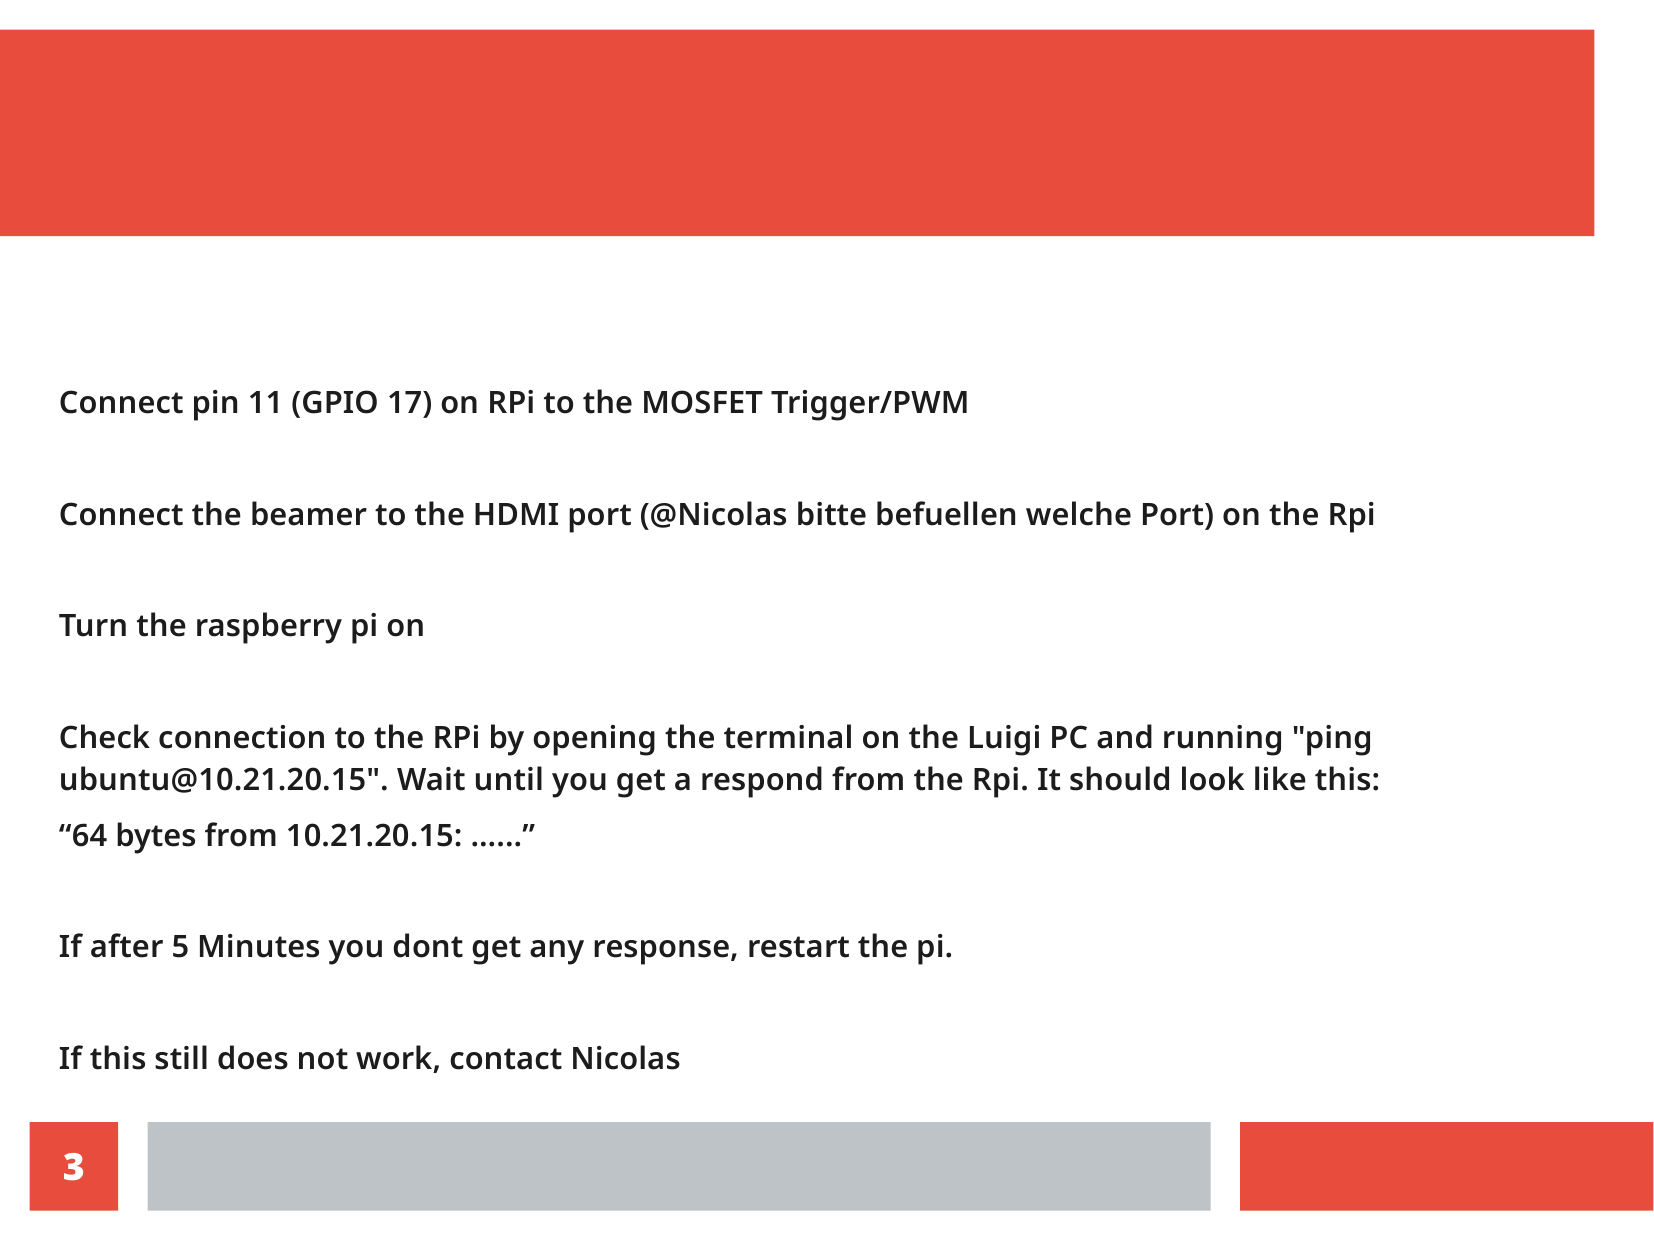

#
Connect pin 11 (GPIO 17) on RPi to the MOSFET Trigger/PWM
Connect the beamer to the HDMI port (@Nicolas bitte befuellen welche Port) on the Rpi
Turn the raspberry pi on
Check connection to the RPi by opening the terminal on the Luigi PC and running "ping ubuntu@10.21.20.15". Wait until you get a respond from the Rpi. It should look like this:
“64 bytes from 10.21.20.15: …...”
If after 5 Minutes you dont get any response, restart the pi.
If this still does not work, contact Nicolas
3